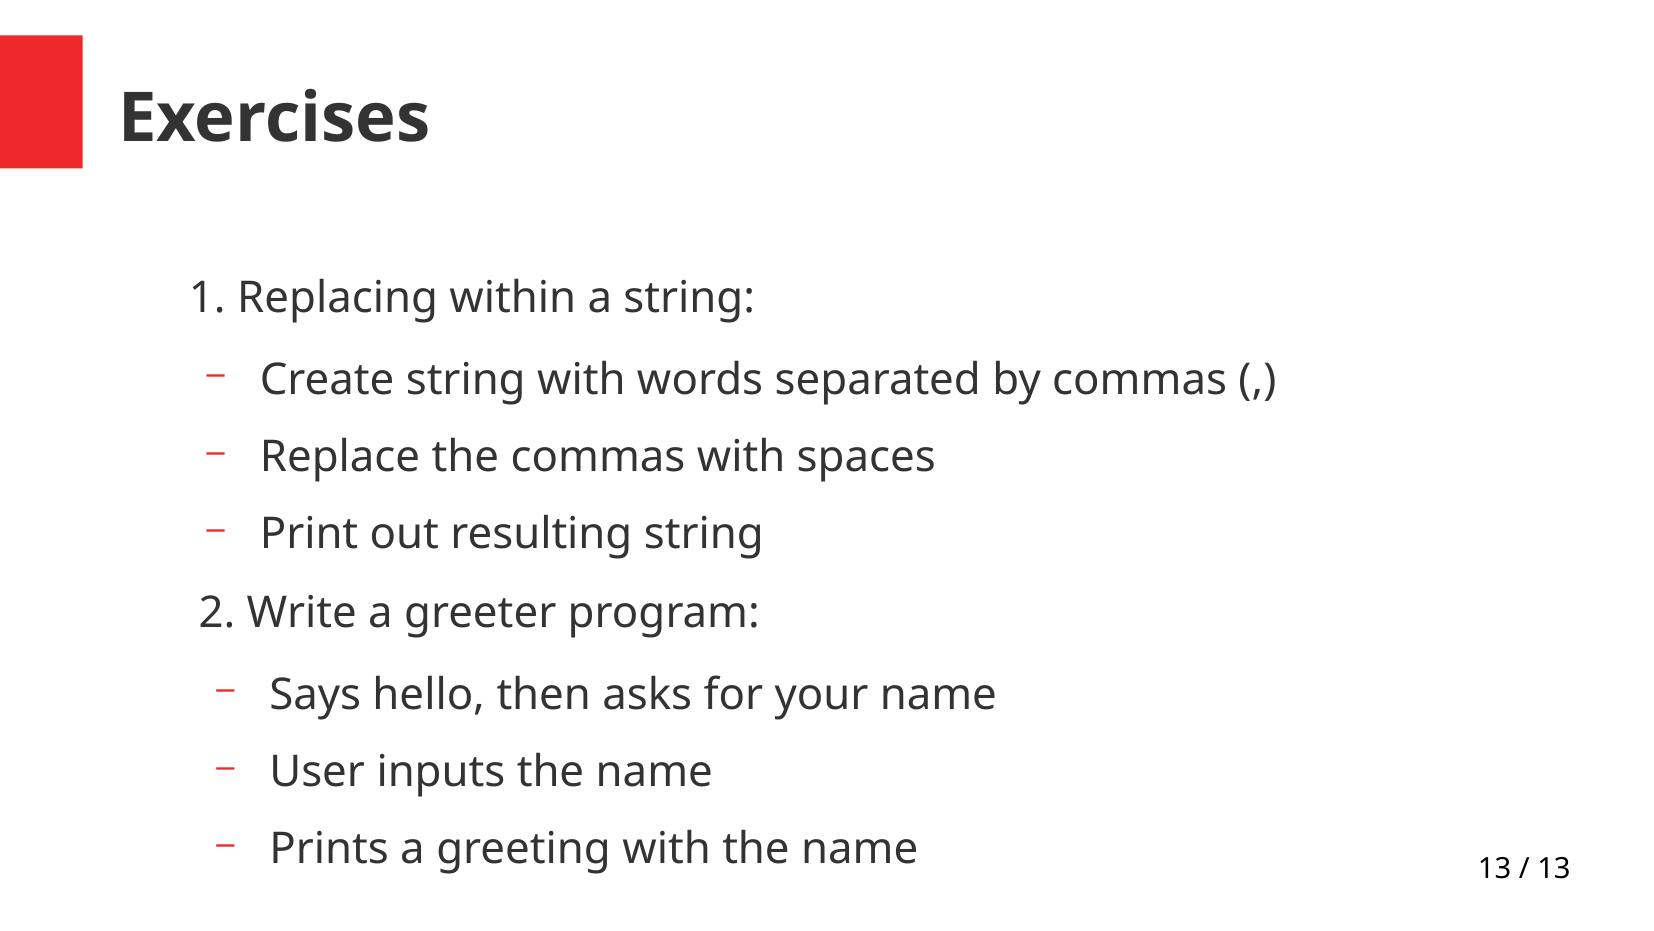

# Exercises
1. Replacing within a string:
Create string with words separated by commas (,)
Replace the commas with spaces
Print out resulting string
2. Write a greeter program:
Says hello, then asks for your name
User inputs the name
Prints a greeting with the name
13